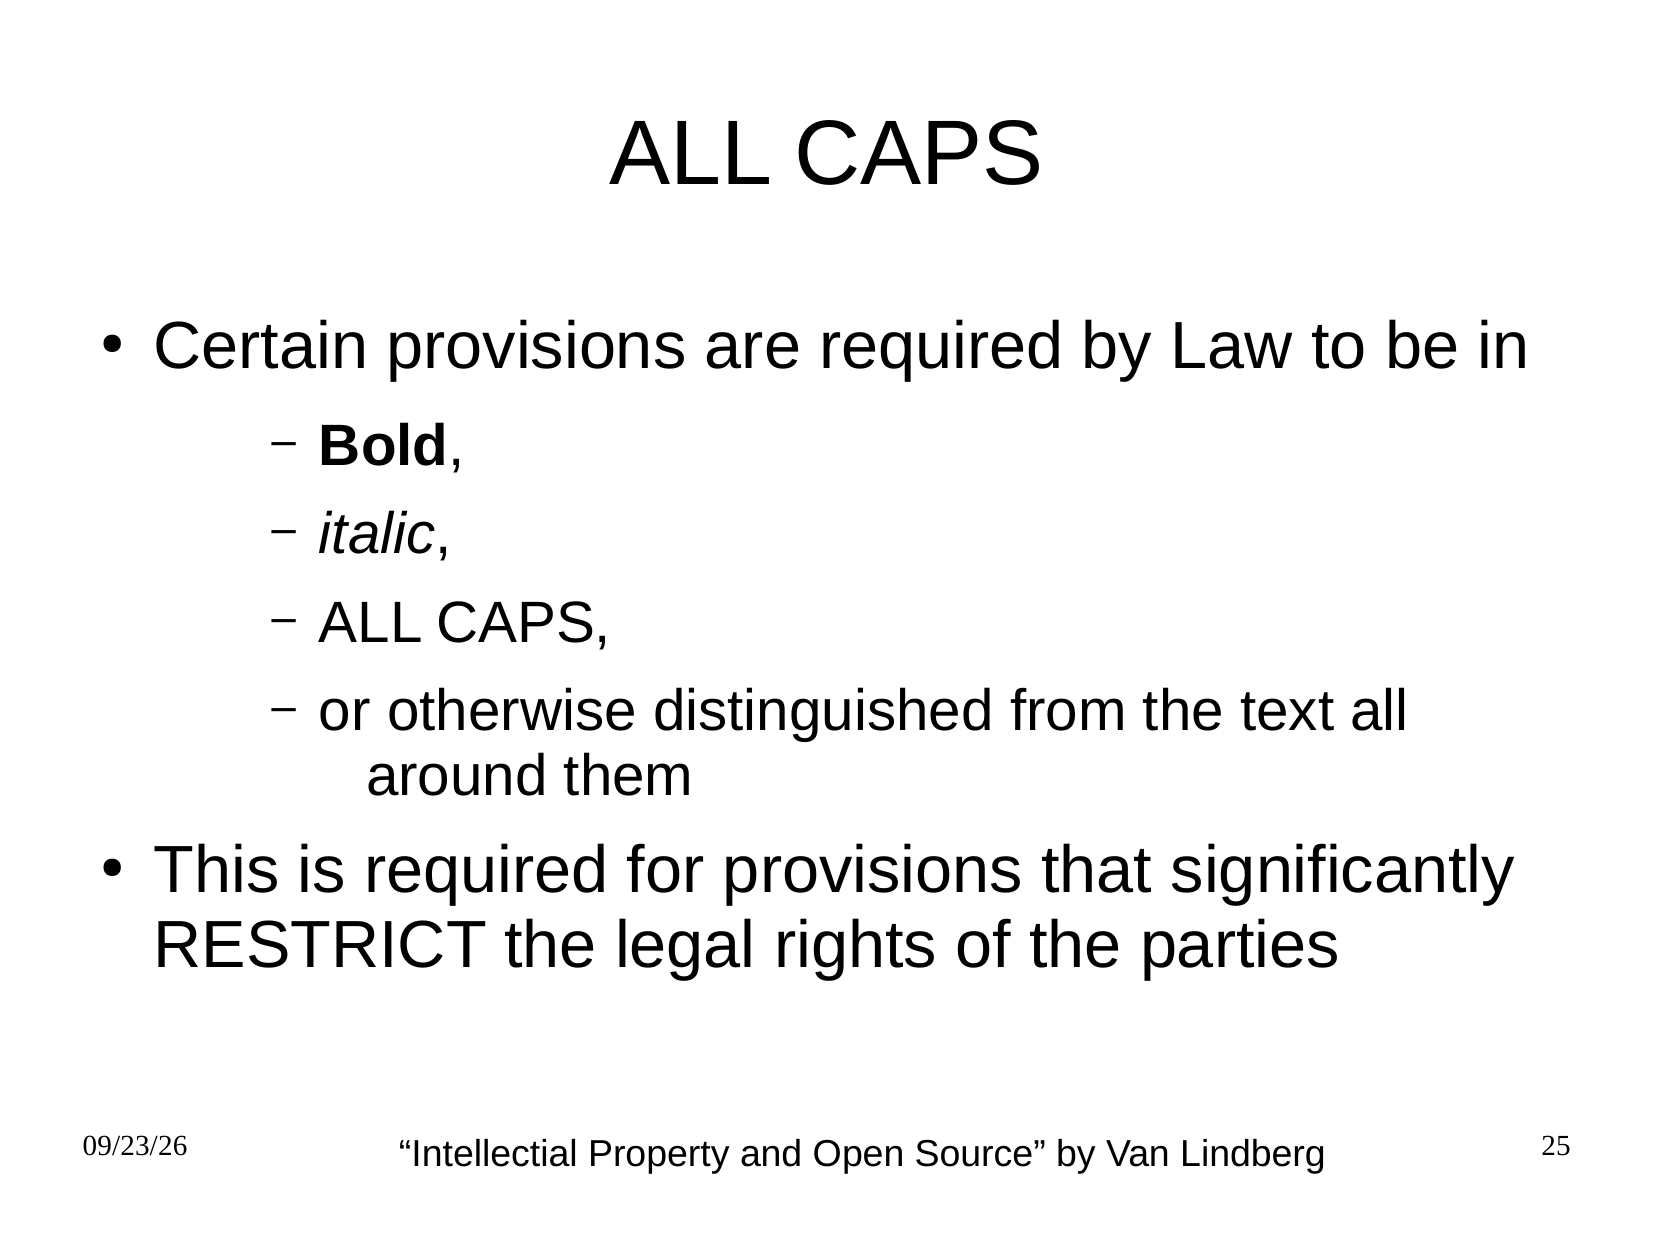

# ALL CAPS
Certain provisions are required by Law to be in
Bold,
italic,
ALL CAPS,
or otherwise distinguished from the text all around them
This is required for provisions that significantly RESTRICT the legal rights of the parties
“Intellectial Property and Open Source” by Van Lindberg
25